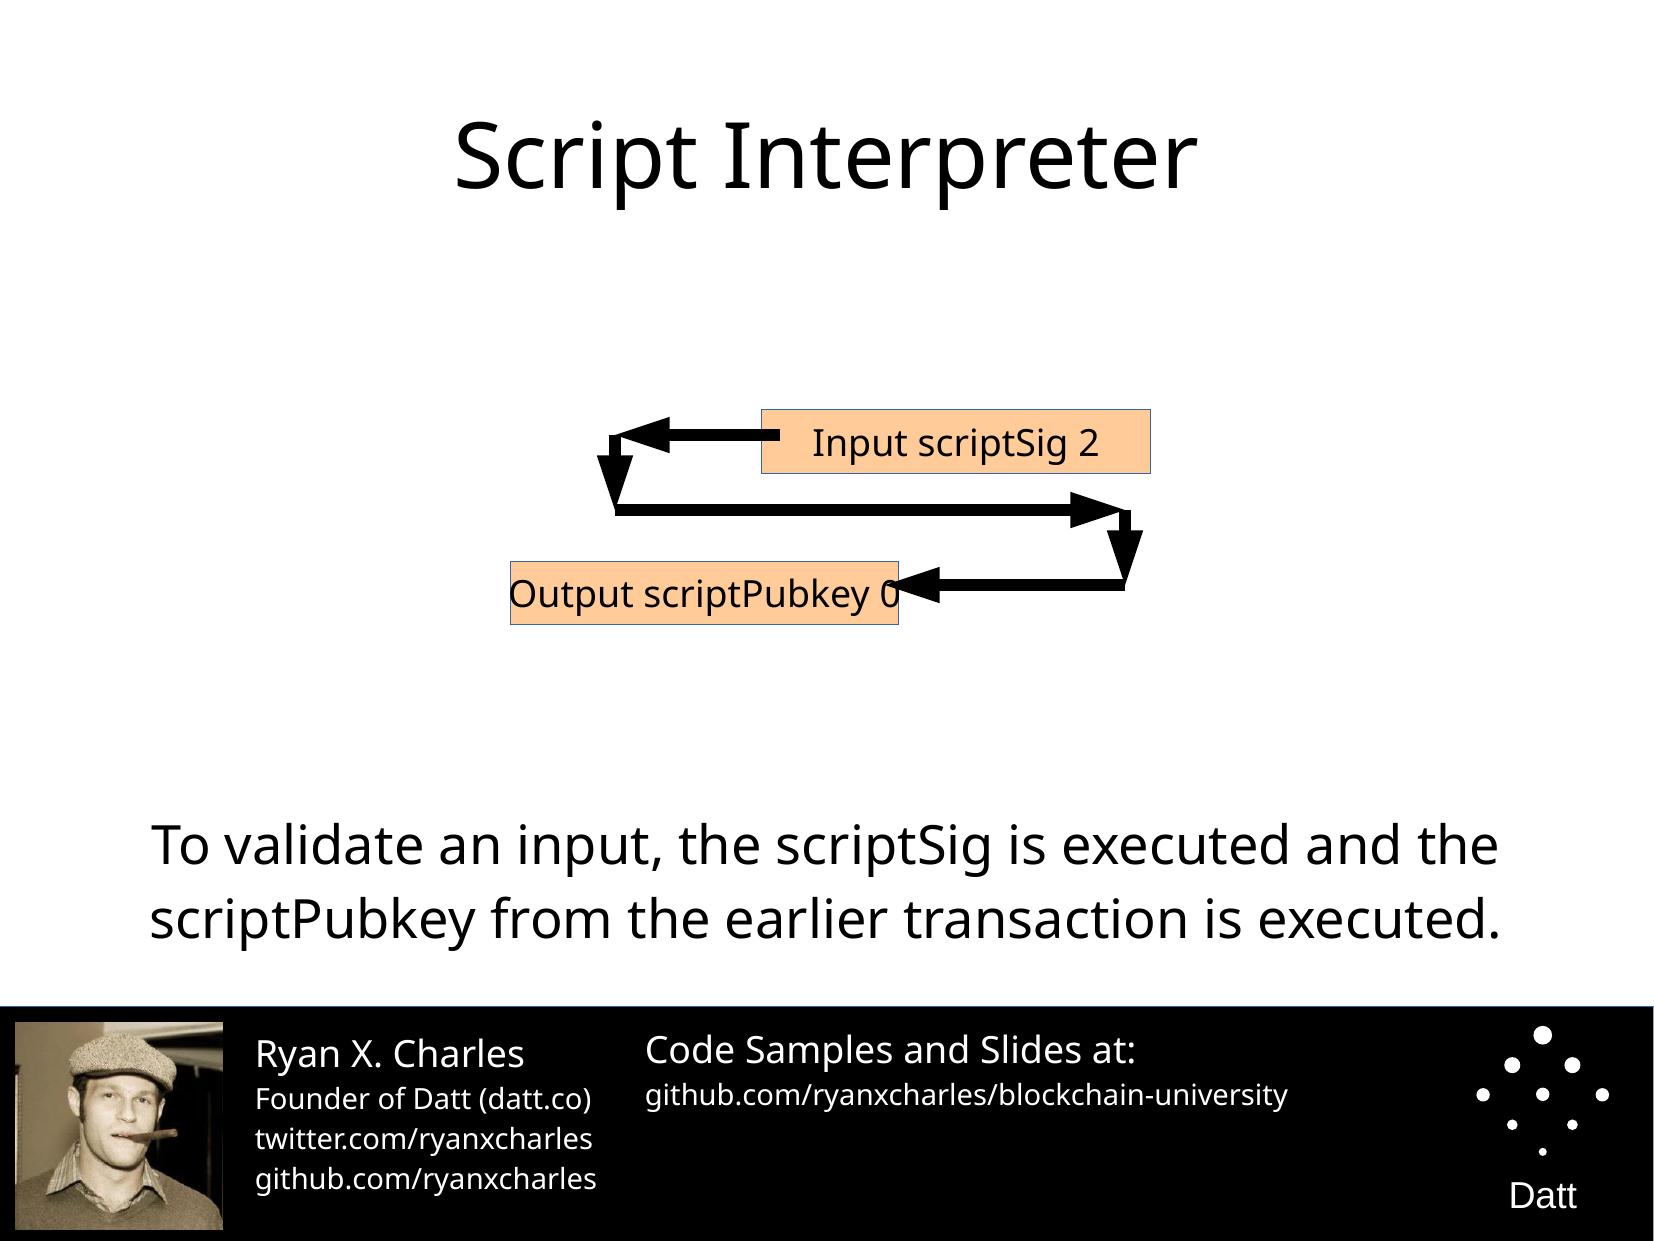

Script Interpreter
Input scriptSig 2
Output scriptPubkey 0
# To validate an input, the scriptSig is executed and the scriptPubkey from the earlier transaction is executed.
Code Samples and Slides at:
github.com/ryanxcharles/blockchain-university
Ryan X. Charles
Founder of Datt (datt.co)
twitter.com/ryanxcharles
github.com/ryanxcharles
Datt